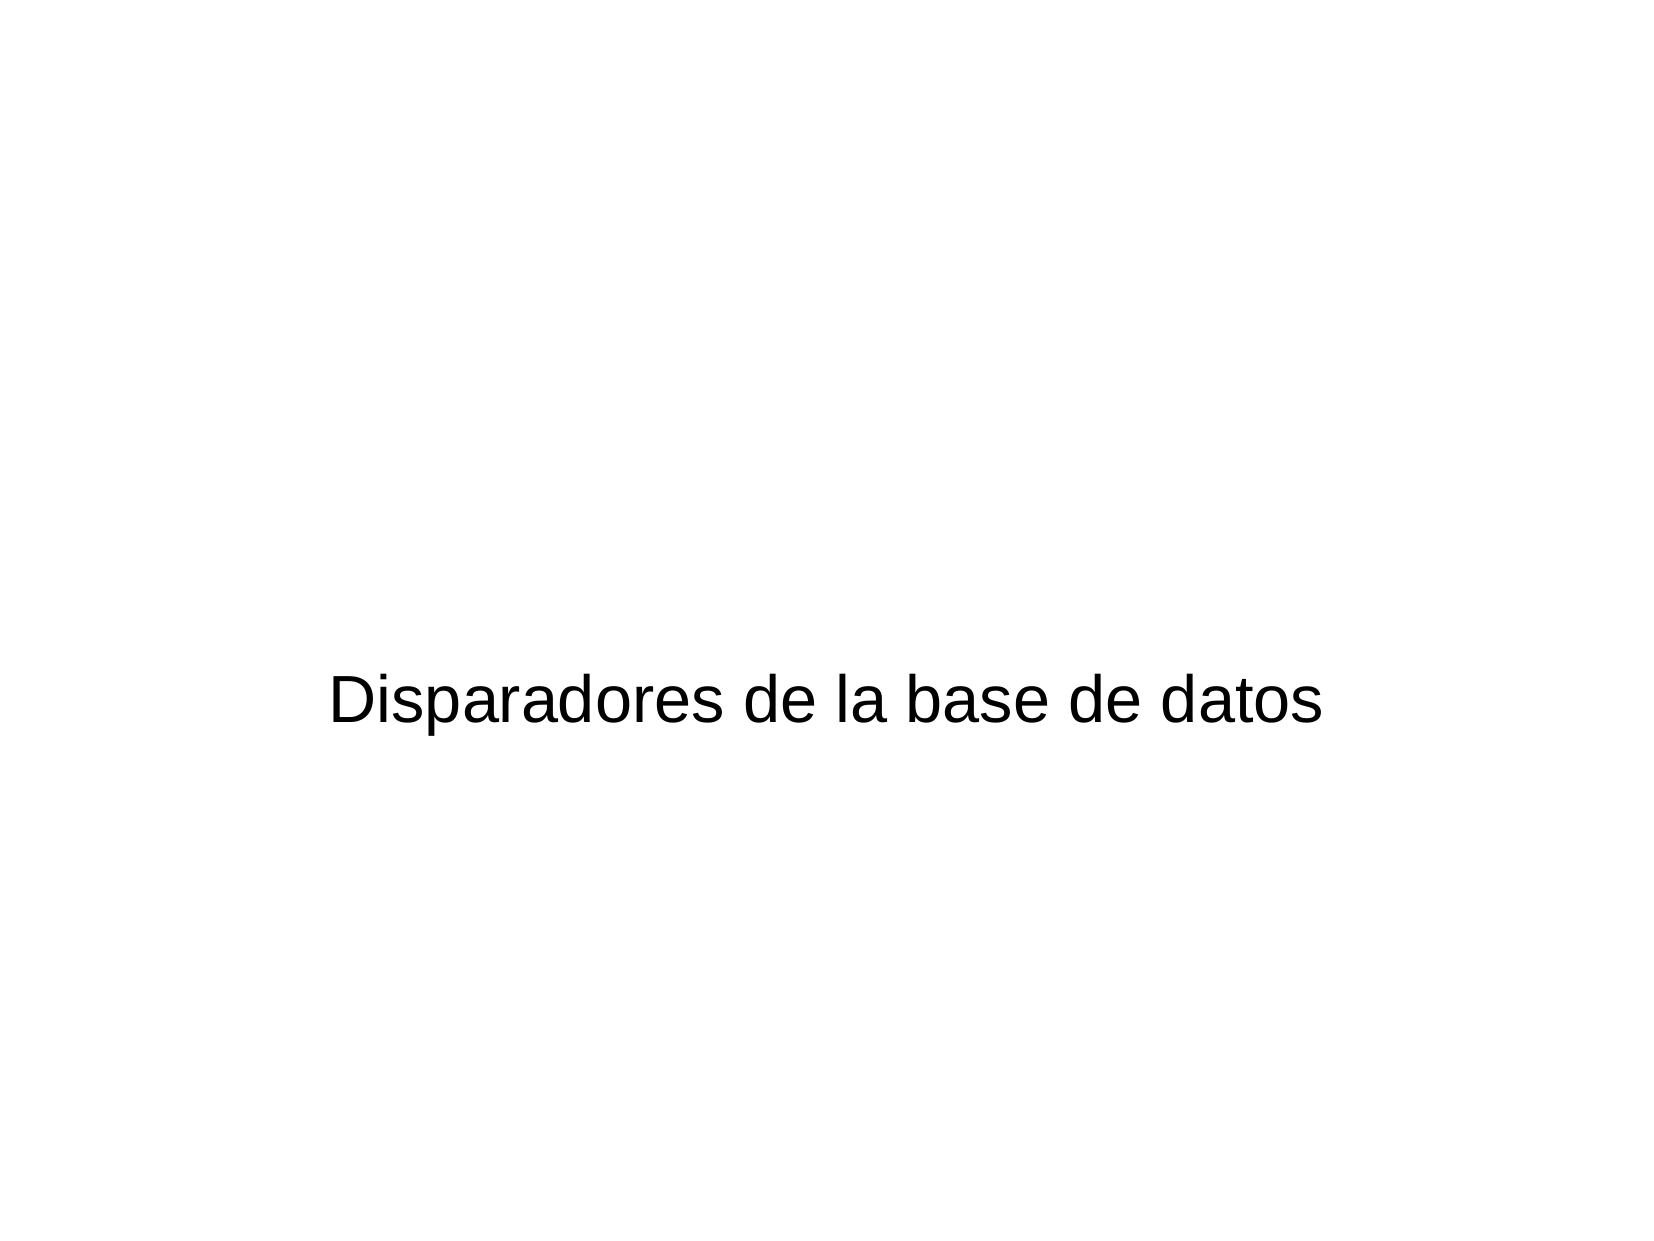

# Disparadores de la base de datos